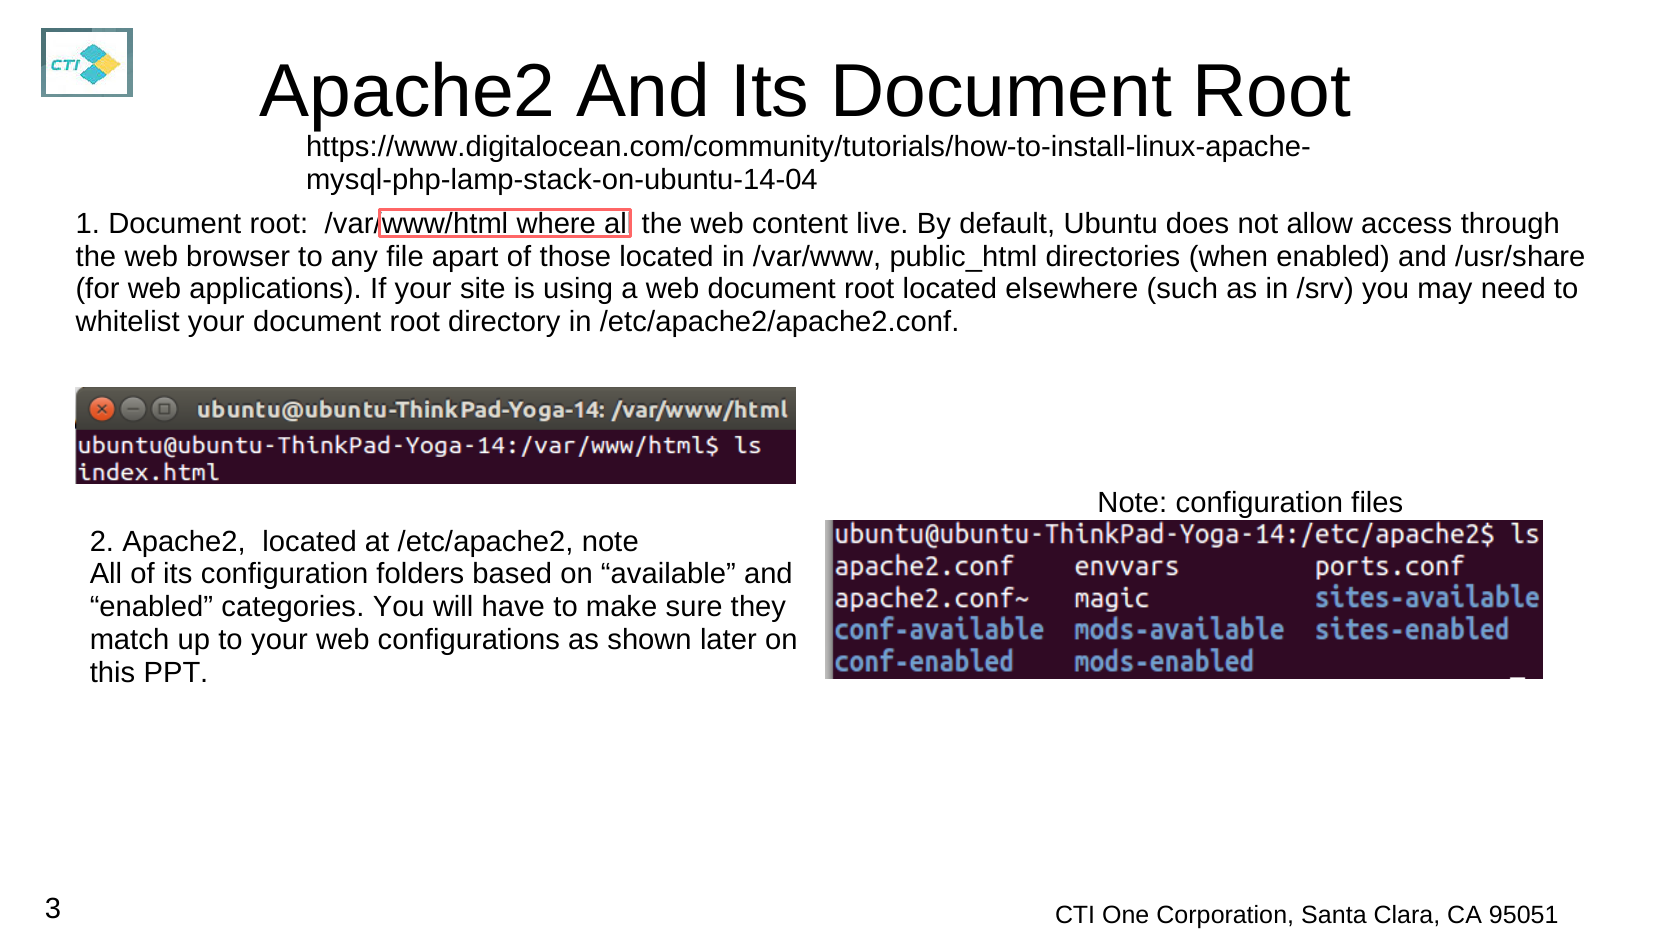

# Apache2 And Its Document Root
https://www.digitalocean.com/community/tutorials/how-to-install-linux-apache-mysql-php-lamp-stack-on-ubuntu-14-04
1. Document root: /var/www/html where all the web content live. By default, Ubuntu does not allow access through the web browser to any file apart of those located in /var/www, public_html directories (when enabled) and /usr/share (for web applications). If your site is using a web document root located elsewhere (such as in /srv) you may need to whitelist your document root directory in /etc/apache2/apache2.conf.
Note: configuration files
2. Apache2, located at /etc/apache2, note
All of its configuration folders based on “available” and “enabled” categories. You will have to make sure they match up to your web configurations as shown later on this PPT.
3
CTI One Corporation, Santa Clara, CA 95051